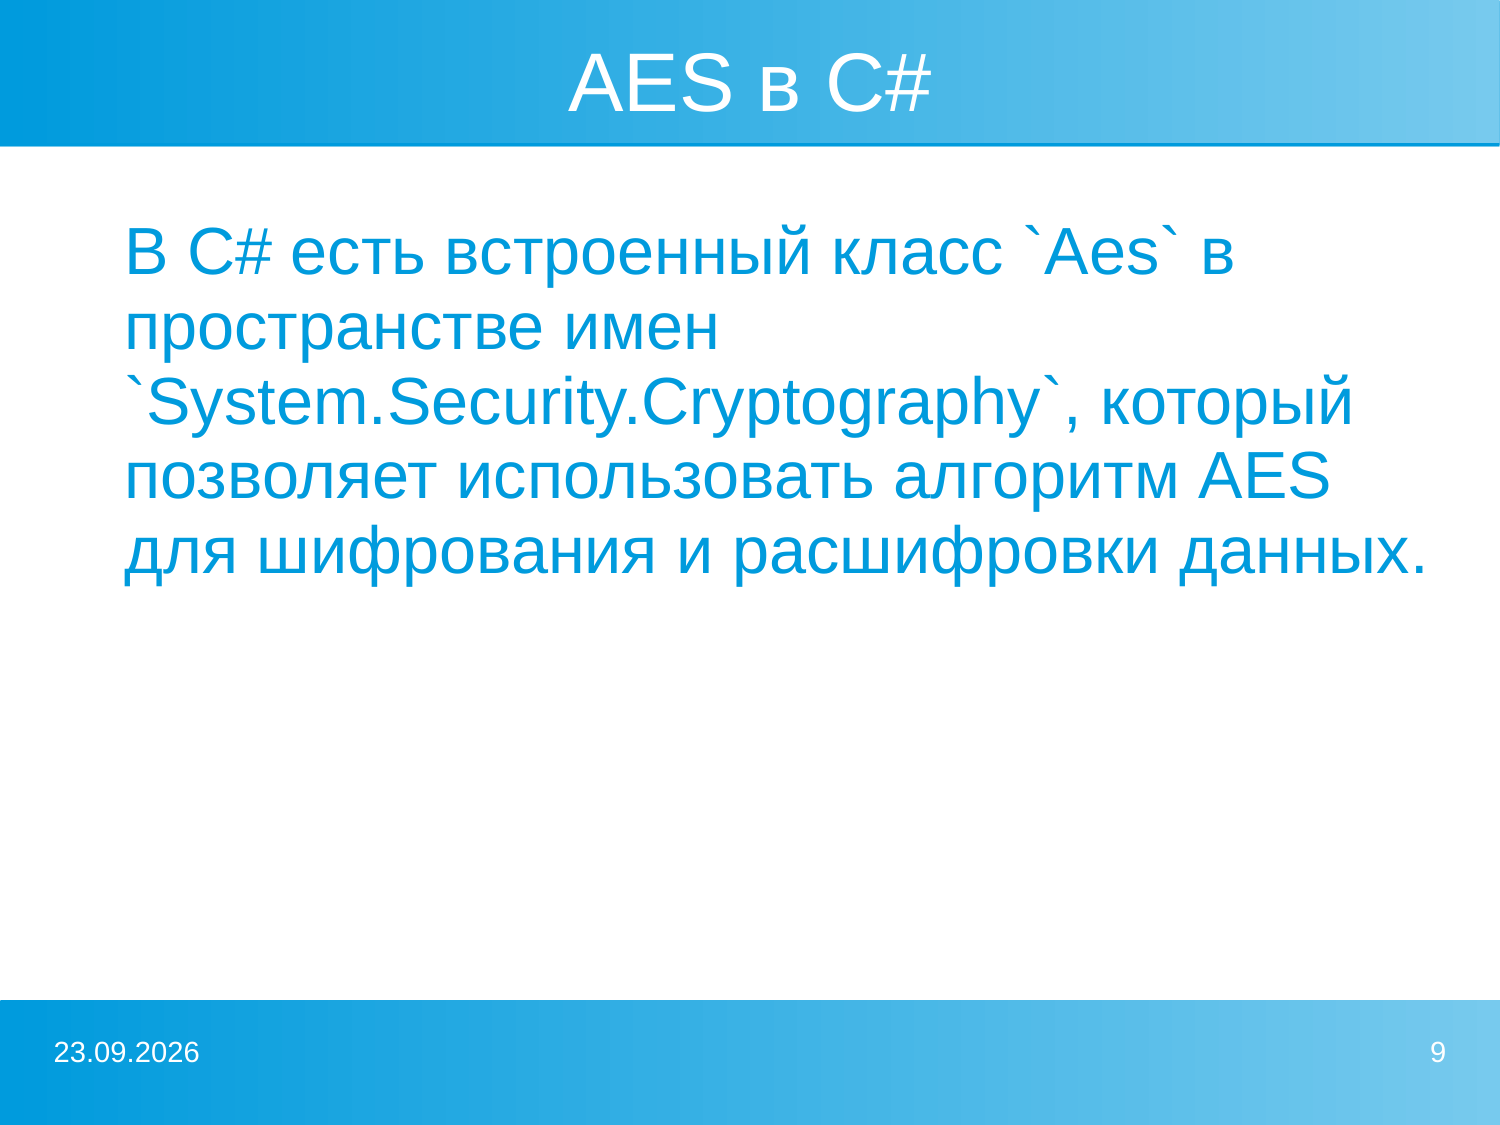

# AES в C#
В C# есть встроенный класс `Aes` в пространстве имен `System.Security.Cryptography`, который позволяет использовать алгоритм AES для шифрования и расшифровки данных.
9